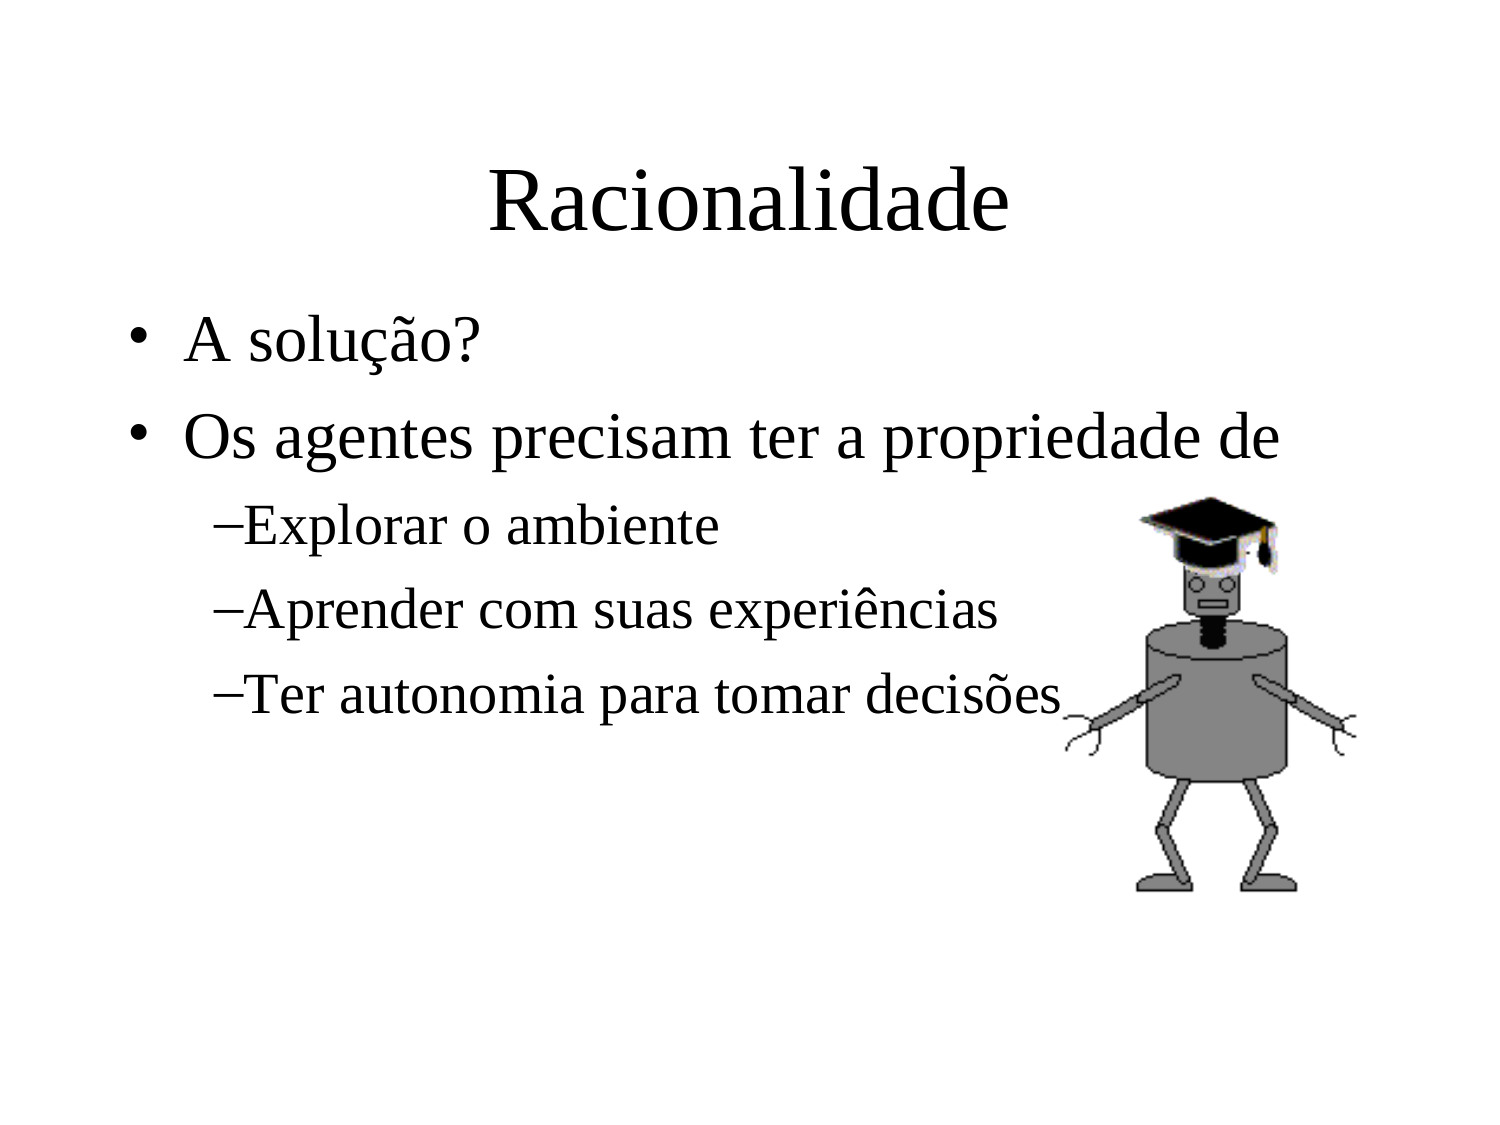

# Racionalidade
A solução?
Os agentes precisam ter a propriedade de
Explorar o ambiente
Aprender com suas experiências
Ter autonomia para tomar decisões